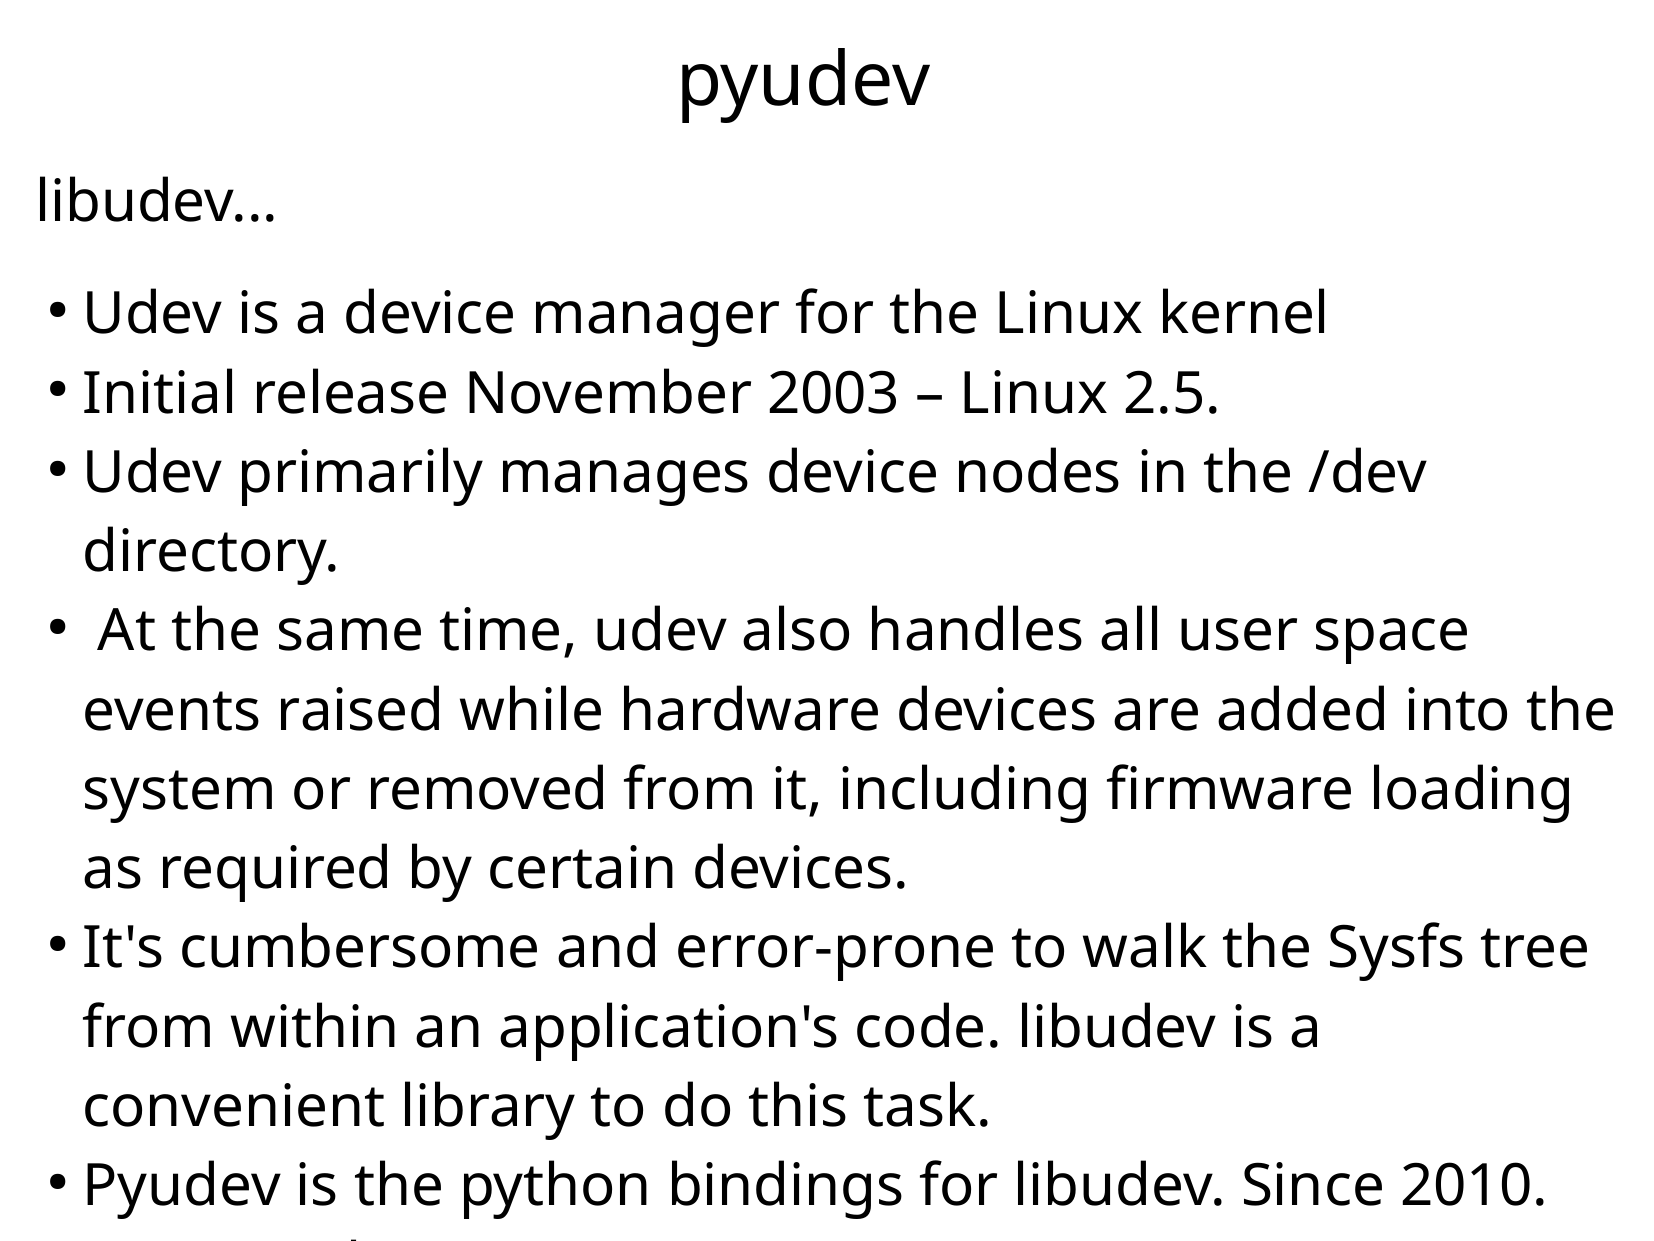

# pyudev
libudev...
Udev is a device manager for the Linux kernel
Initial release November 2003 – Linux 2.5.
Udev primarily manages device nodes in the /dev directory.
 At the same time, udev also handles all user space events raised while hardware devices are added into the system or removed from it, including firmware loading as required by certain devices.
It's cumbersome and error-prone to walk the Sysfs tree from within an application's code. libudev is a convenient library to do this task.
Pyudev is the python bindings for libudev. Since 2010. Now at release 0.17.
$ sudo pip install pyudev